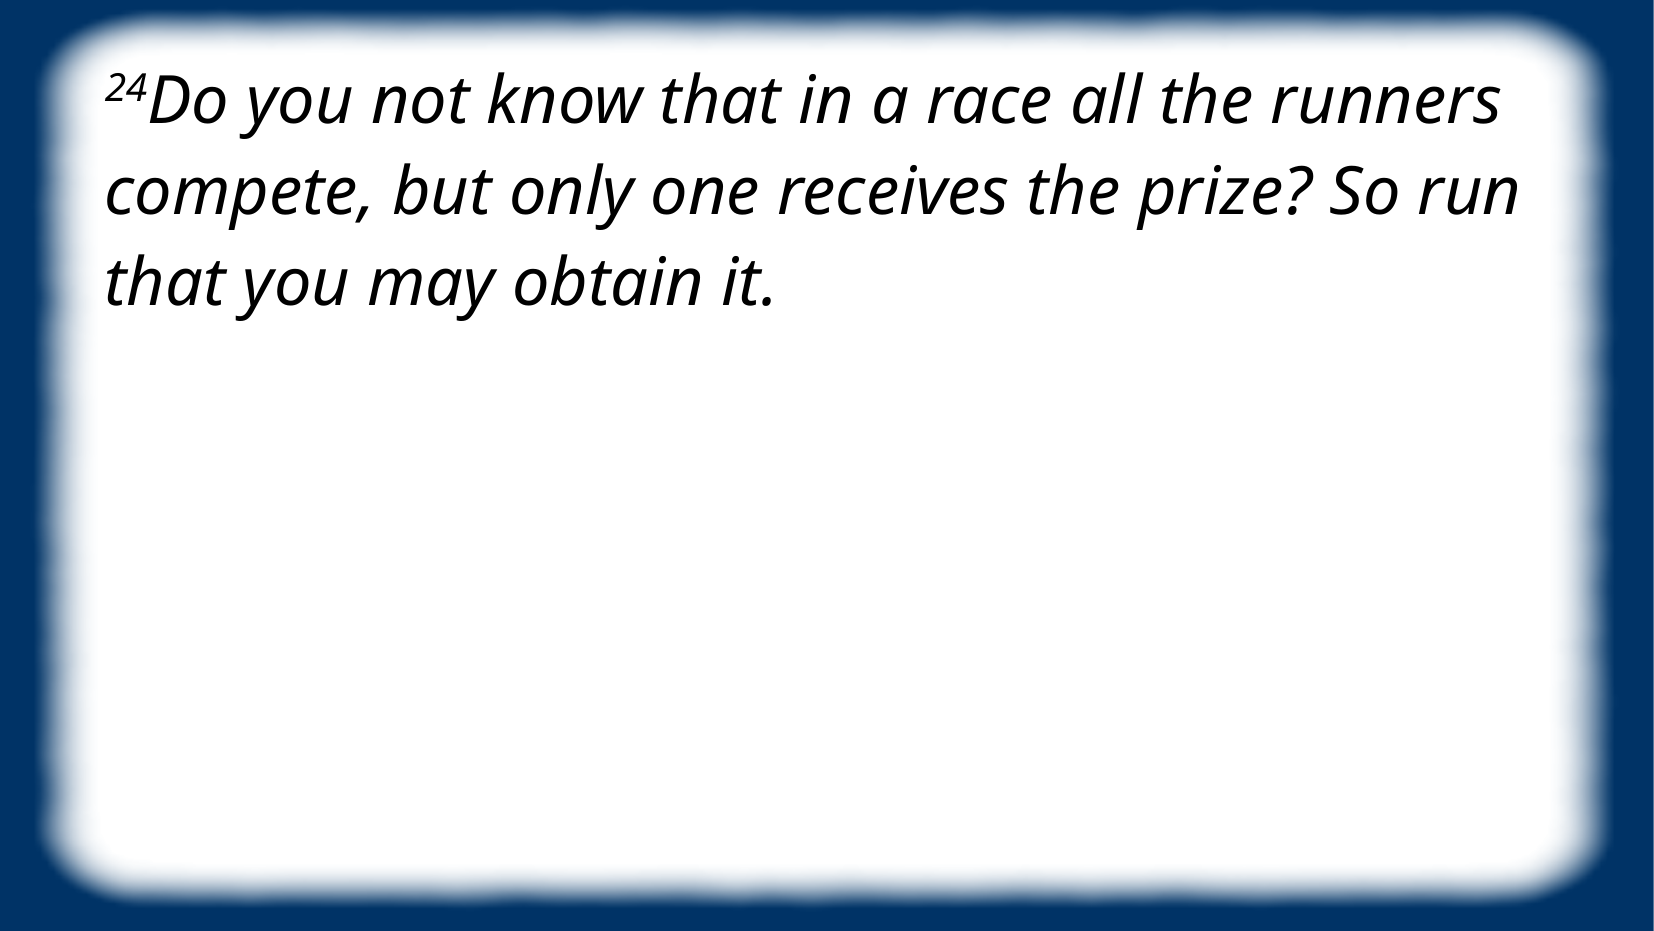

24Do you not know that in a race all the runners compete, but only one receives the prize? So run that you may obtain it.